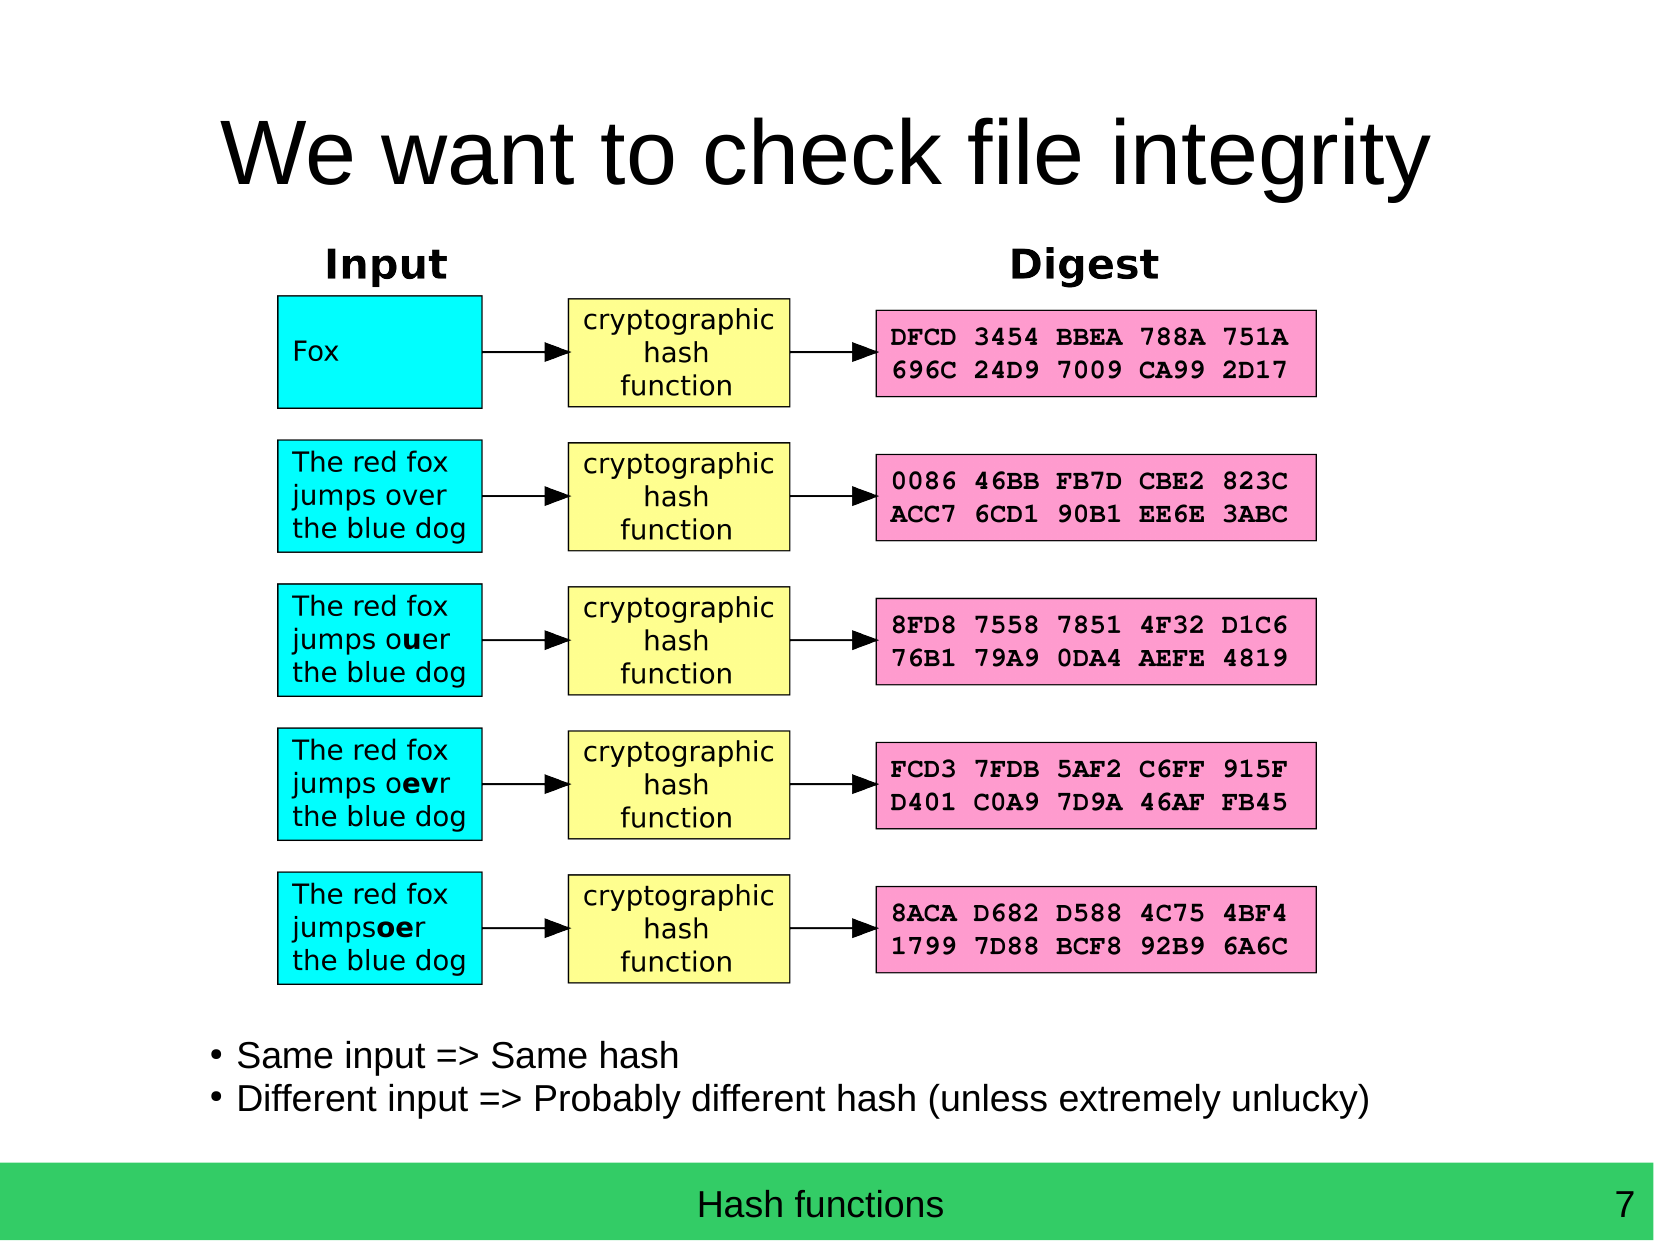

# We want to check file integrity
Same input => Same hash
Different input => Probably different hash (unless extremely unlucky)